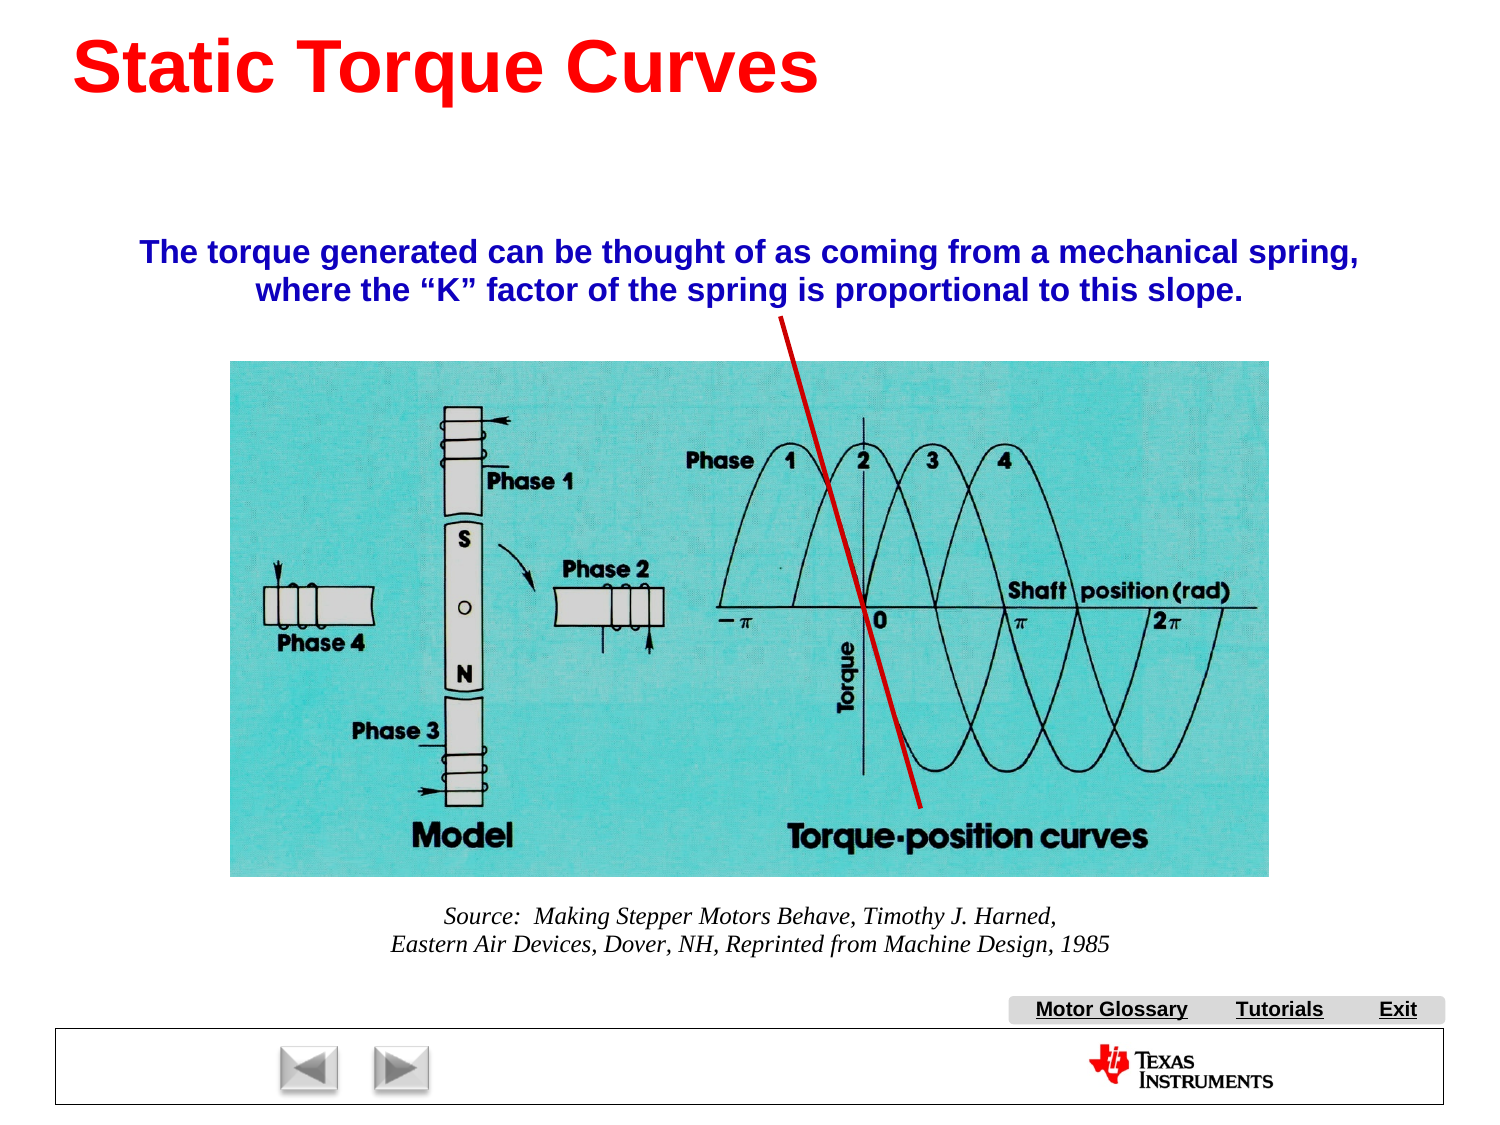

# Static Torque Curves
The torque generated can be thought of as coming from a mechanical spring,
where the “K” factor of the spring is proportional to this slope.
Source: Making Stepper Motors Behave, Timothy J. Harned,
Eastern Air Devices, Dover, NH, Reprinted from Machine Design, 1985